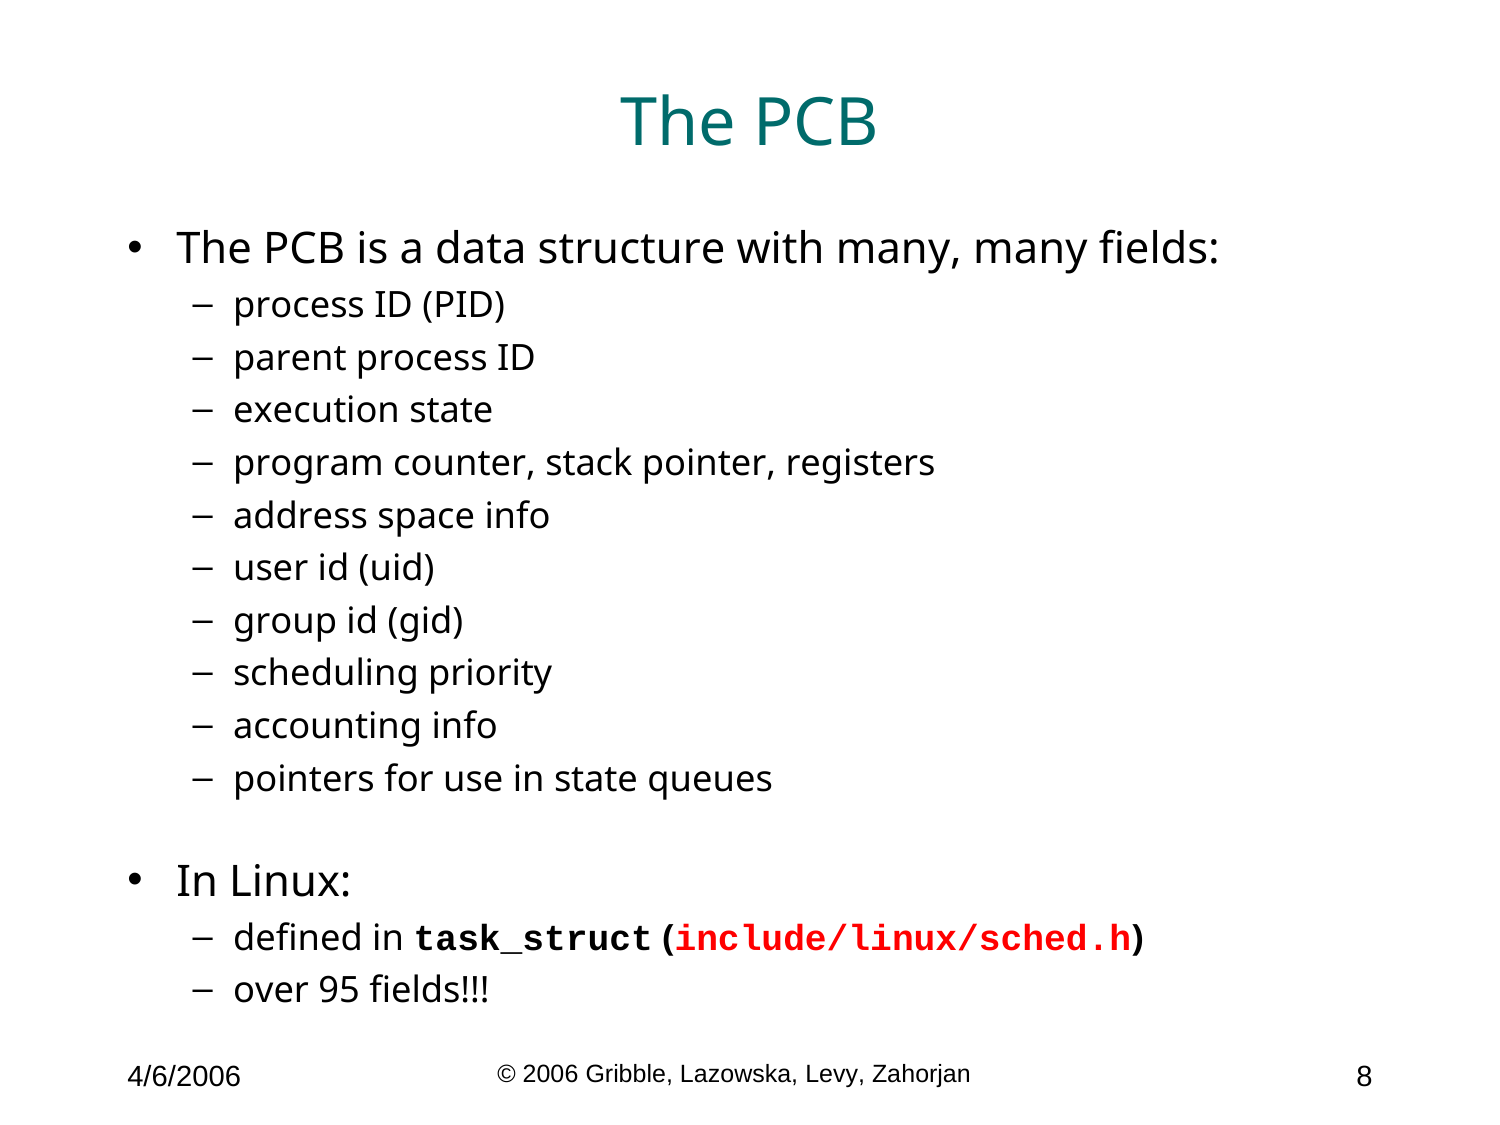

# The PCB
The PCB is a data structure with many, many fields:
process ID (PID)
parent process ID
execution state
program counter, stack pointer, registers
address space info
user id (uid)
group id (gid)
scheduling priority
accounting info
pointers for use in state queues
In Linux:
defined in task_struct (include/linux/sched.h)
over 95 fields!!!
8